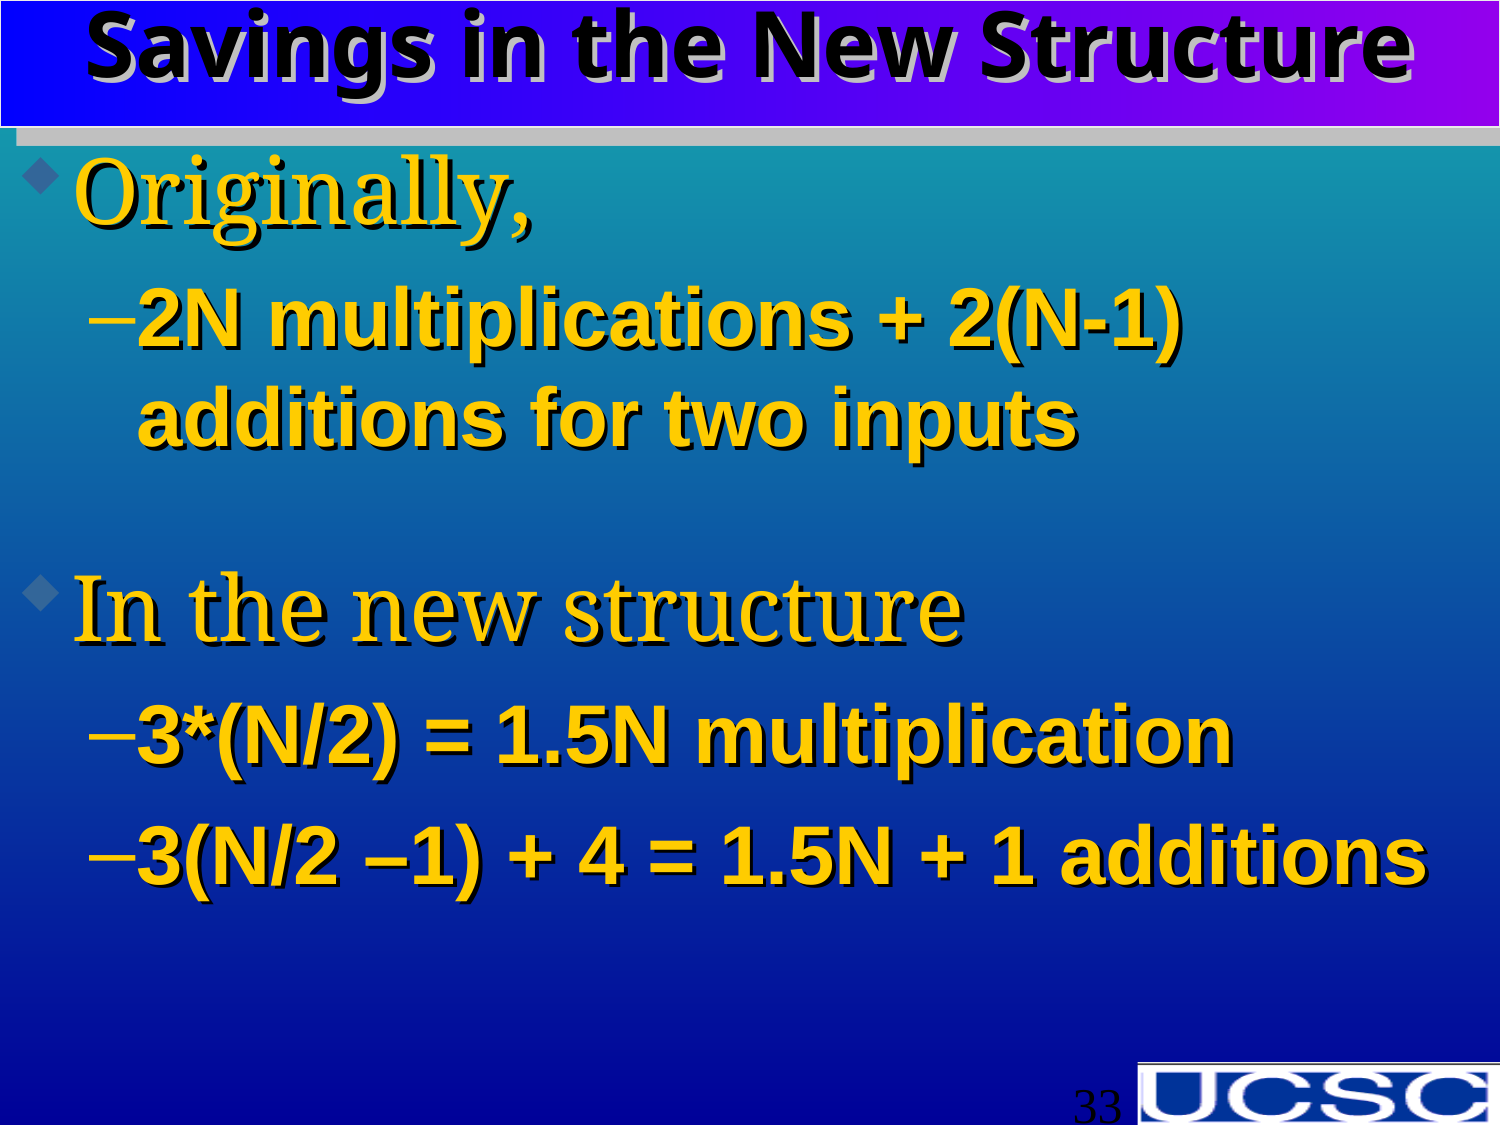

# Savings in the New Structure
Originally,
2N multiplications + 2(N-1) additions for two inputs
In the new structure
3*(N/2) = 1.5N multiplication
3(N/2 –1) + 4 = 1.5N + 1 additions
33